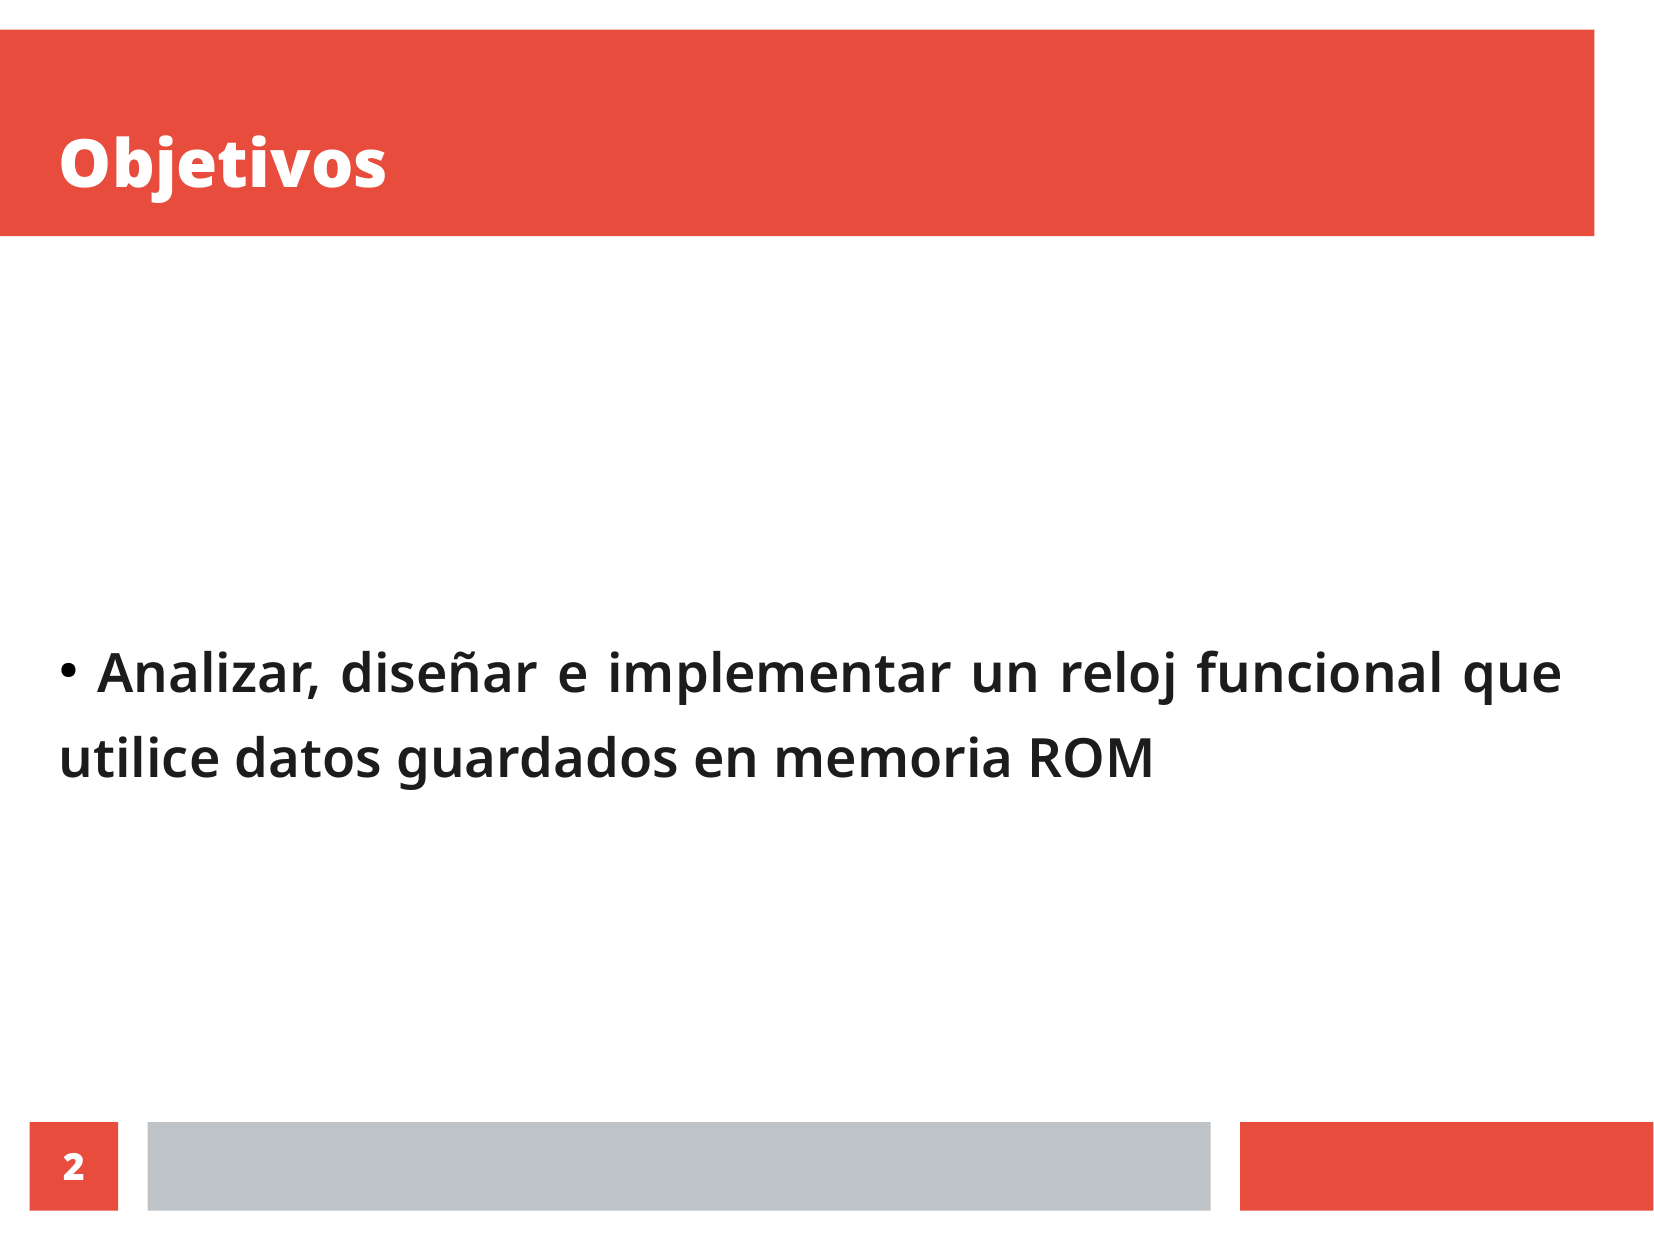

# Objetivos
 Analizar, diseñar e implementar un reloj funcional que utilice datos guardados en memoria ROM
2